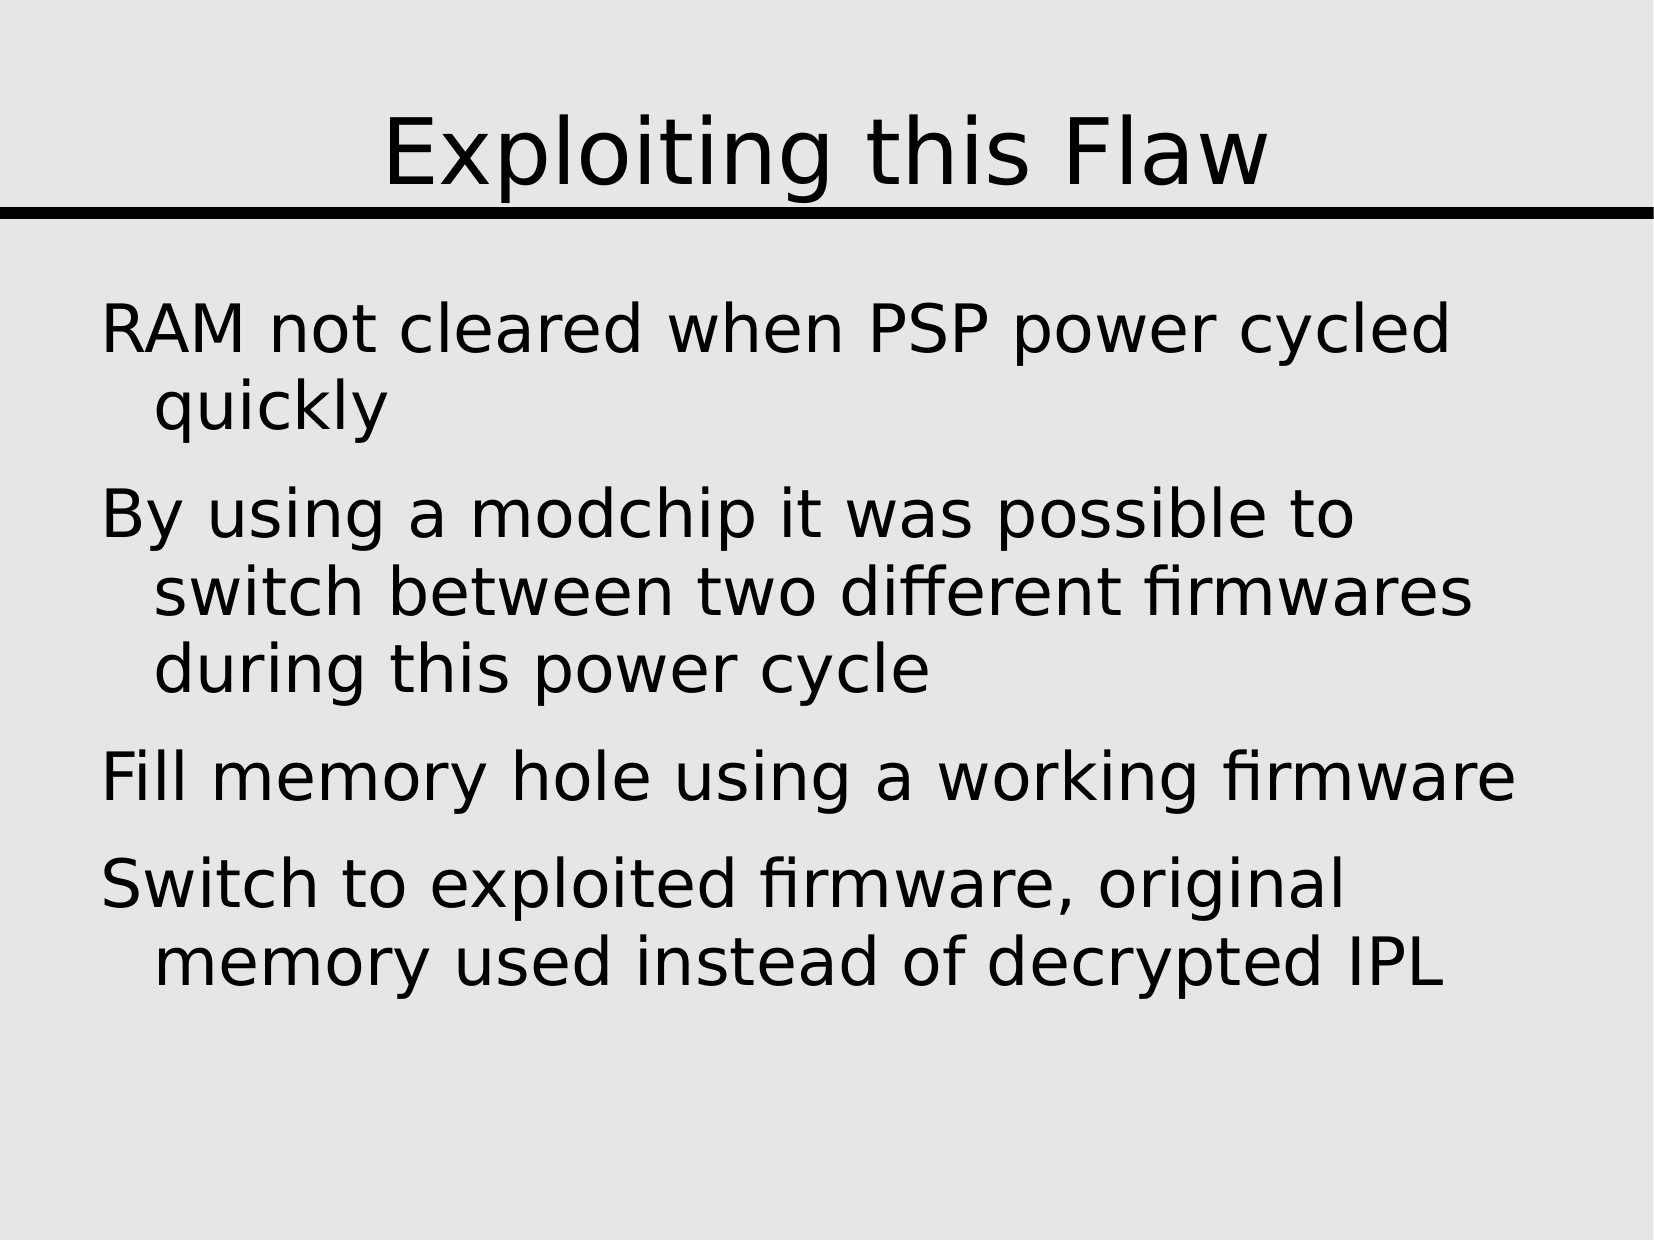

# Exploiting this Flaw
RAM not cleared when PSP power cycled quickly
By using a modchip it was possible to switch between two different firmwares during this power cycle
Fill memory hole using a working firmware
Switch to exploited firmware, original memory used instead of decrypted IPL